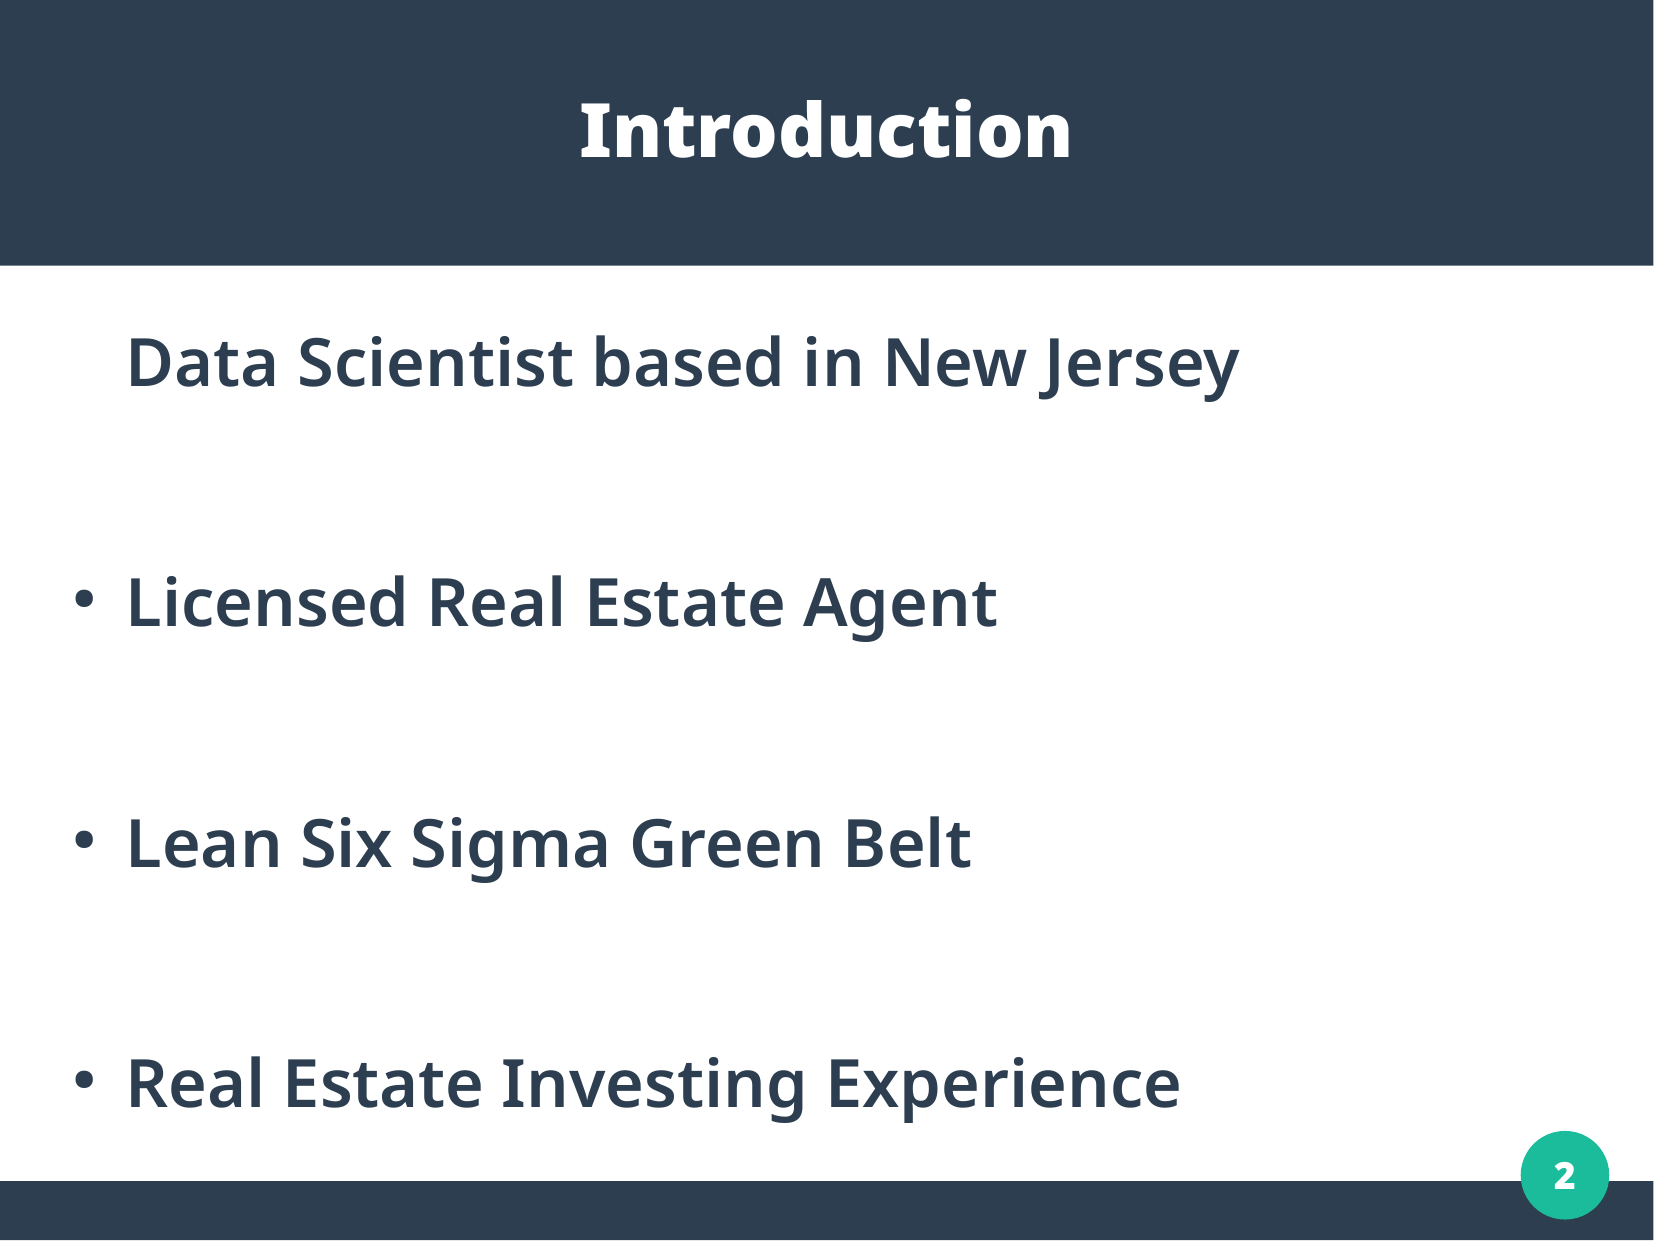

# Introduction
Data Scientist based in New Jersey
Licensed Real Estate Agent
Lean Six Sigma Green Belt
Real Estate Investing Experience
2